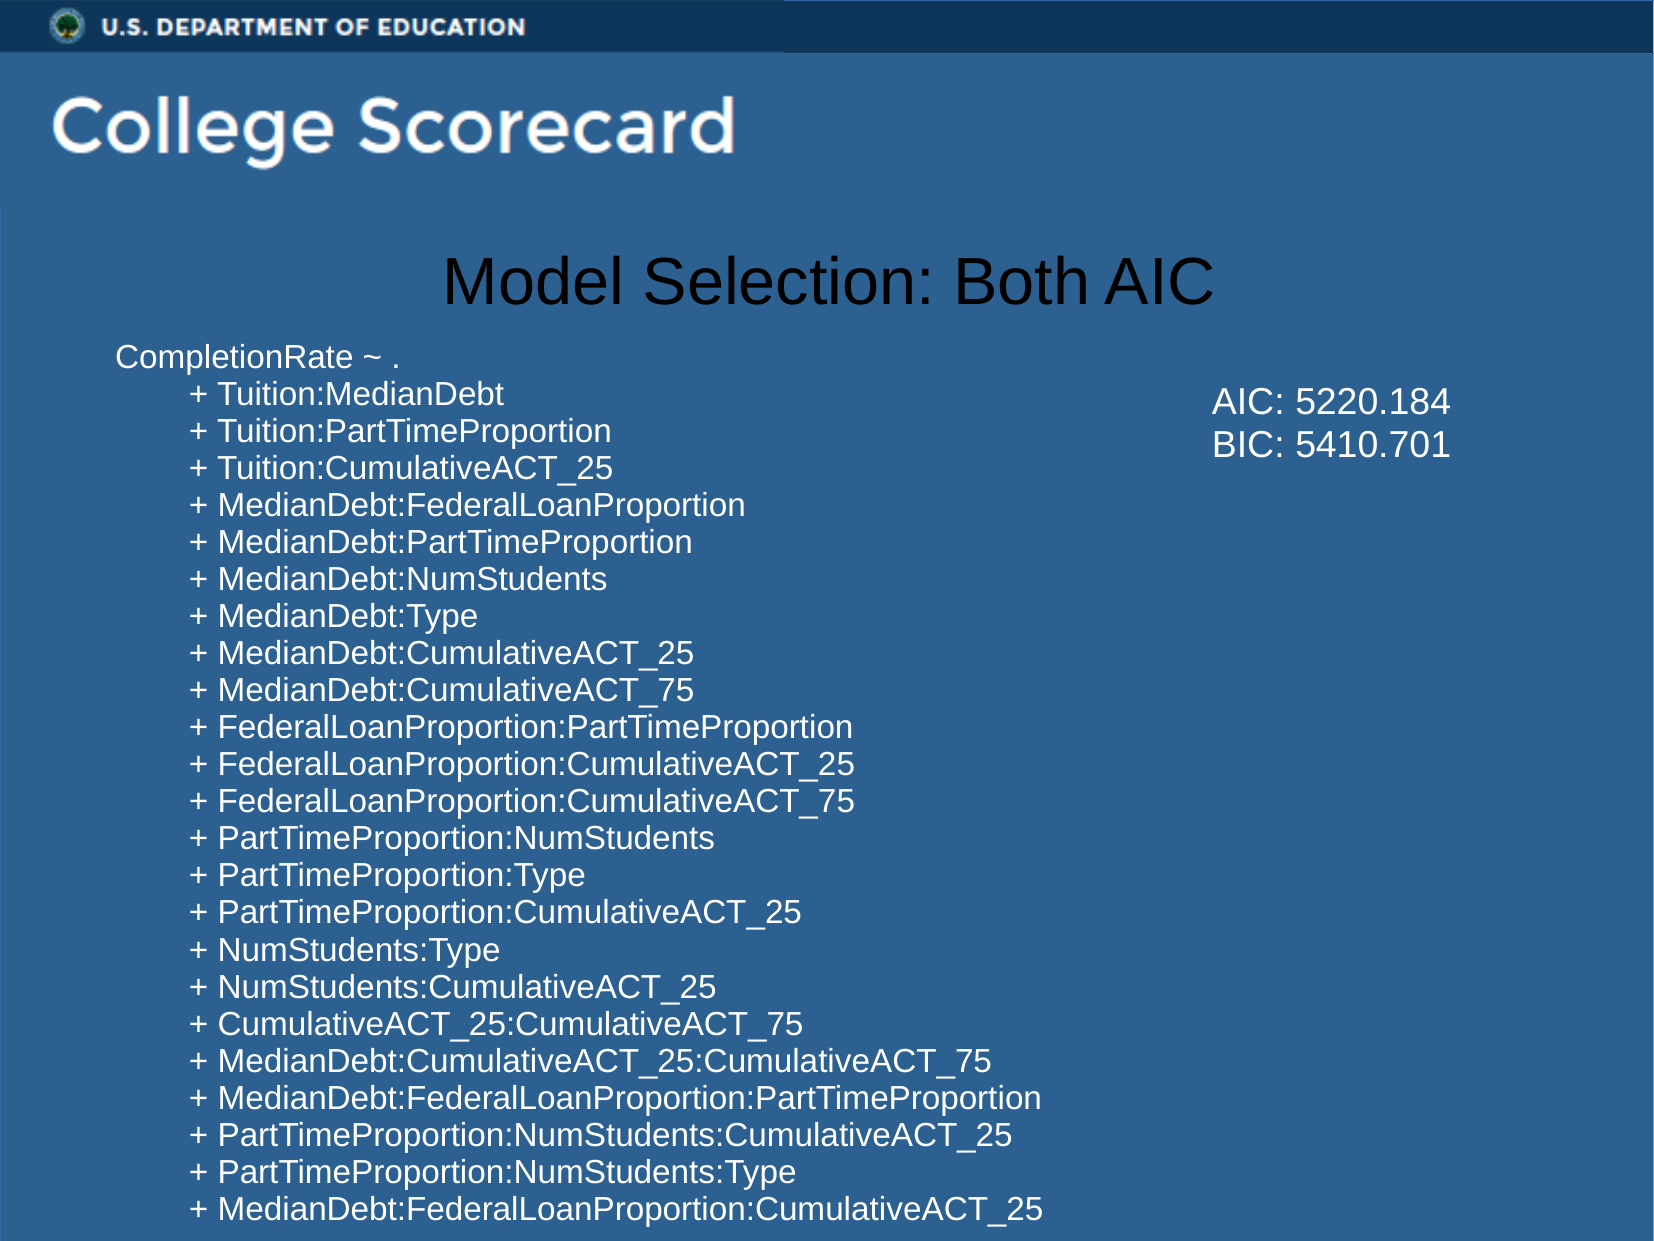

Model Selection: Both AIC
CompletionRate ~ .
	+ Tuition:MedianDebt
	+ Tuition:PartTimeProportion
	+ Tuition:CumulativeACT_25
	+ MedianDebt:FederalLoanProportion
	+ MedianDebt:PartTimeProportion
	+ MedianDebt:NumStudents
	+ MedianDebt:Type
	+ MedianDebt:CumulativeACT_25
	+ MedianDebt:CumulativeACT_75
	+ FederalLoanProportion:PartTimeProportion
	+ FederalLoanProportion:CumulativeACT_25
	+ FederalLoanProportion:CumulativeACT_75
	+ PartTimeProportion:NumStudents
	+ PartTimeProportion:Type
	+ PartTimeProportion:CumulativeACT_25
	+ NumStudents:Type
	+ NumStudents:CumulativeACT_25
	+ CumulativeACT_25:CumulativeACT_75
	+ MedianDebt:CumulativeACT_25:CumulativeACT_75
	+ MedianDebt:FederalLoanProportion:PartTimeProportion
	+ PartTimeProportion:NumStudents:CumulativeACT_25
	+ PartTimeProportion:NumStudents:Type
	+ MedianDebt:FederalLoanProportion:CumulativeACT_25
AIC: 5220.184
BIC: 5410.701